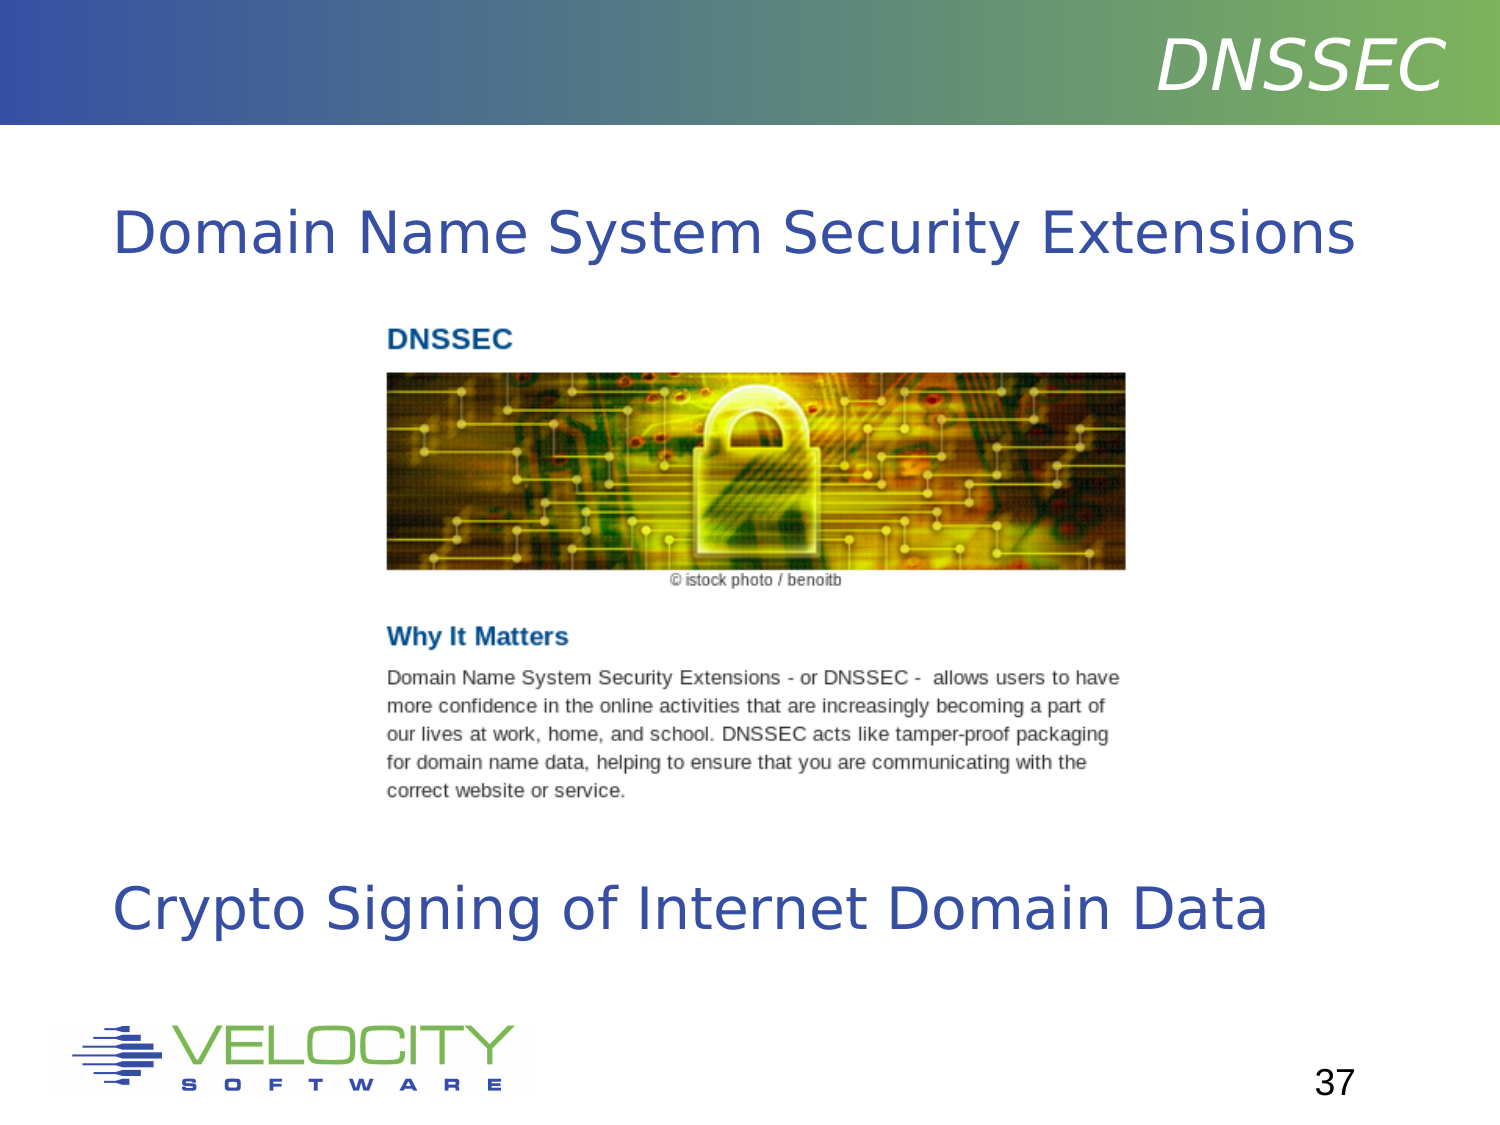

# DNSSEC
Domain Name System Security Extensions
Crypto Signing of Internet Domain Data
37